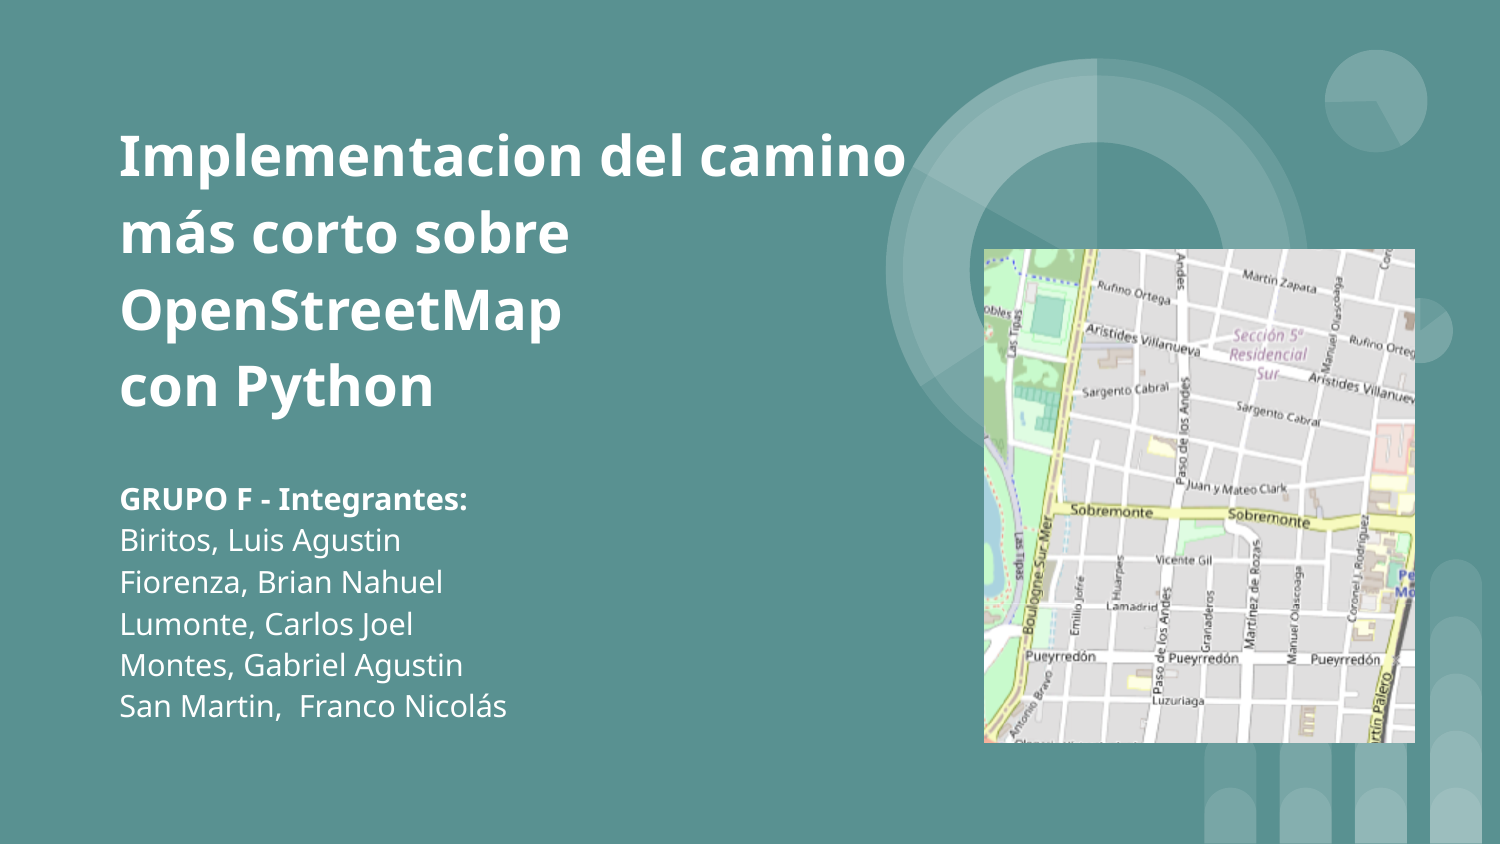

# Implementacion del camino más corto sobre OpenStreetMap con Python
GRUPO F - Integrantes:
Biritos, Luis Agustin
Fiorenza, Brian Nahuel
Lumonte, Carlos Joel
Montes, Gabriel Agustin
San Martin, Franco Nicolás